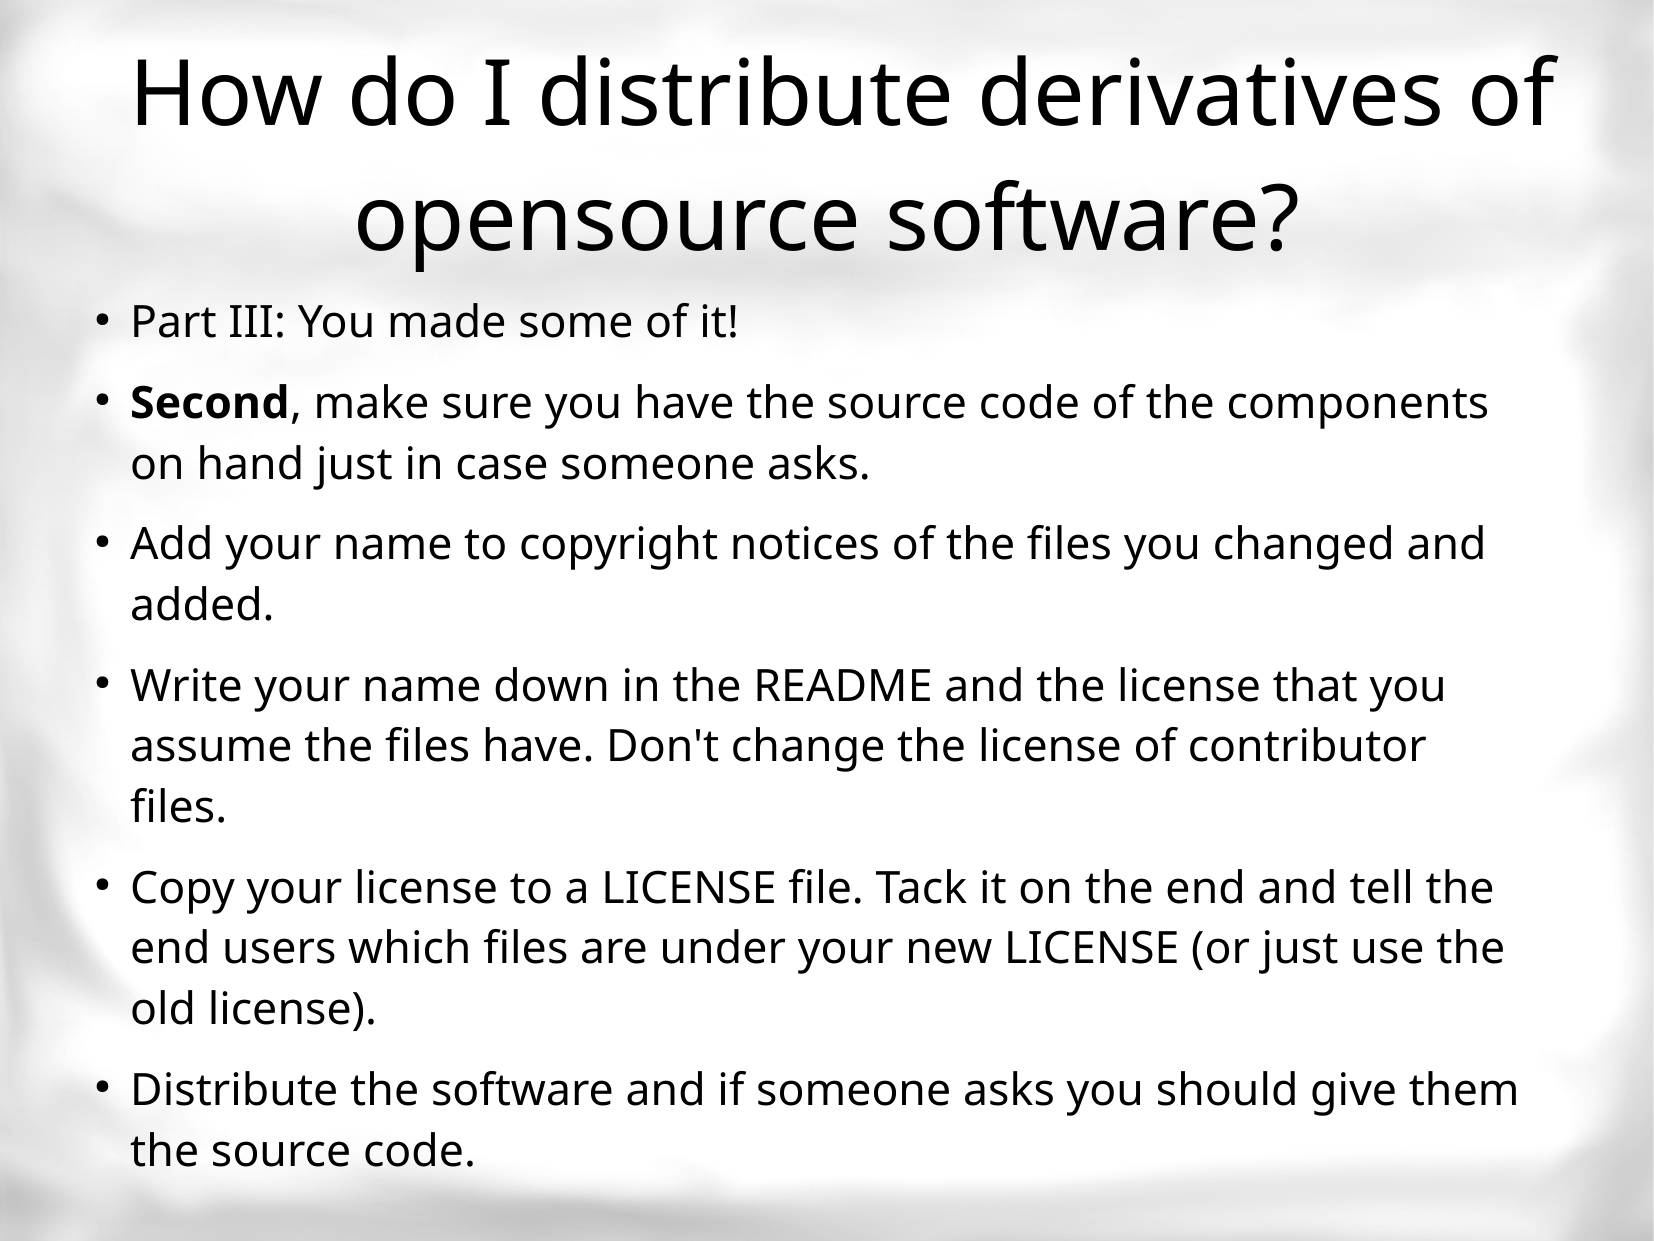

# How do I distribute derivatives of opensource software?
Part III: You made some of it!
Second, make sure you have the source code of the components on hand just in case someone asks.
Add your name to copyright notices of the files you changed and added.
Write your name down in the README and the license that you assume the files have. Don't change the license of contributor files.
Copy your license to a LICENSE file. Tack it on the end and tell the end users which files are under your new LICENSE (or just use the old license).
Distribute the software and if someone asks you should give them the source code.